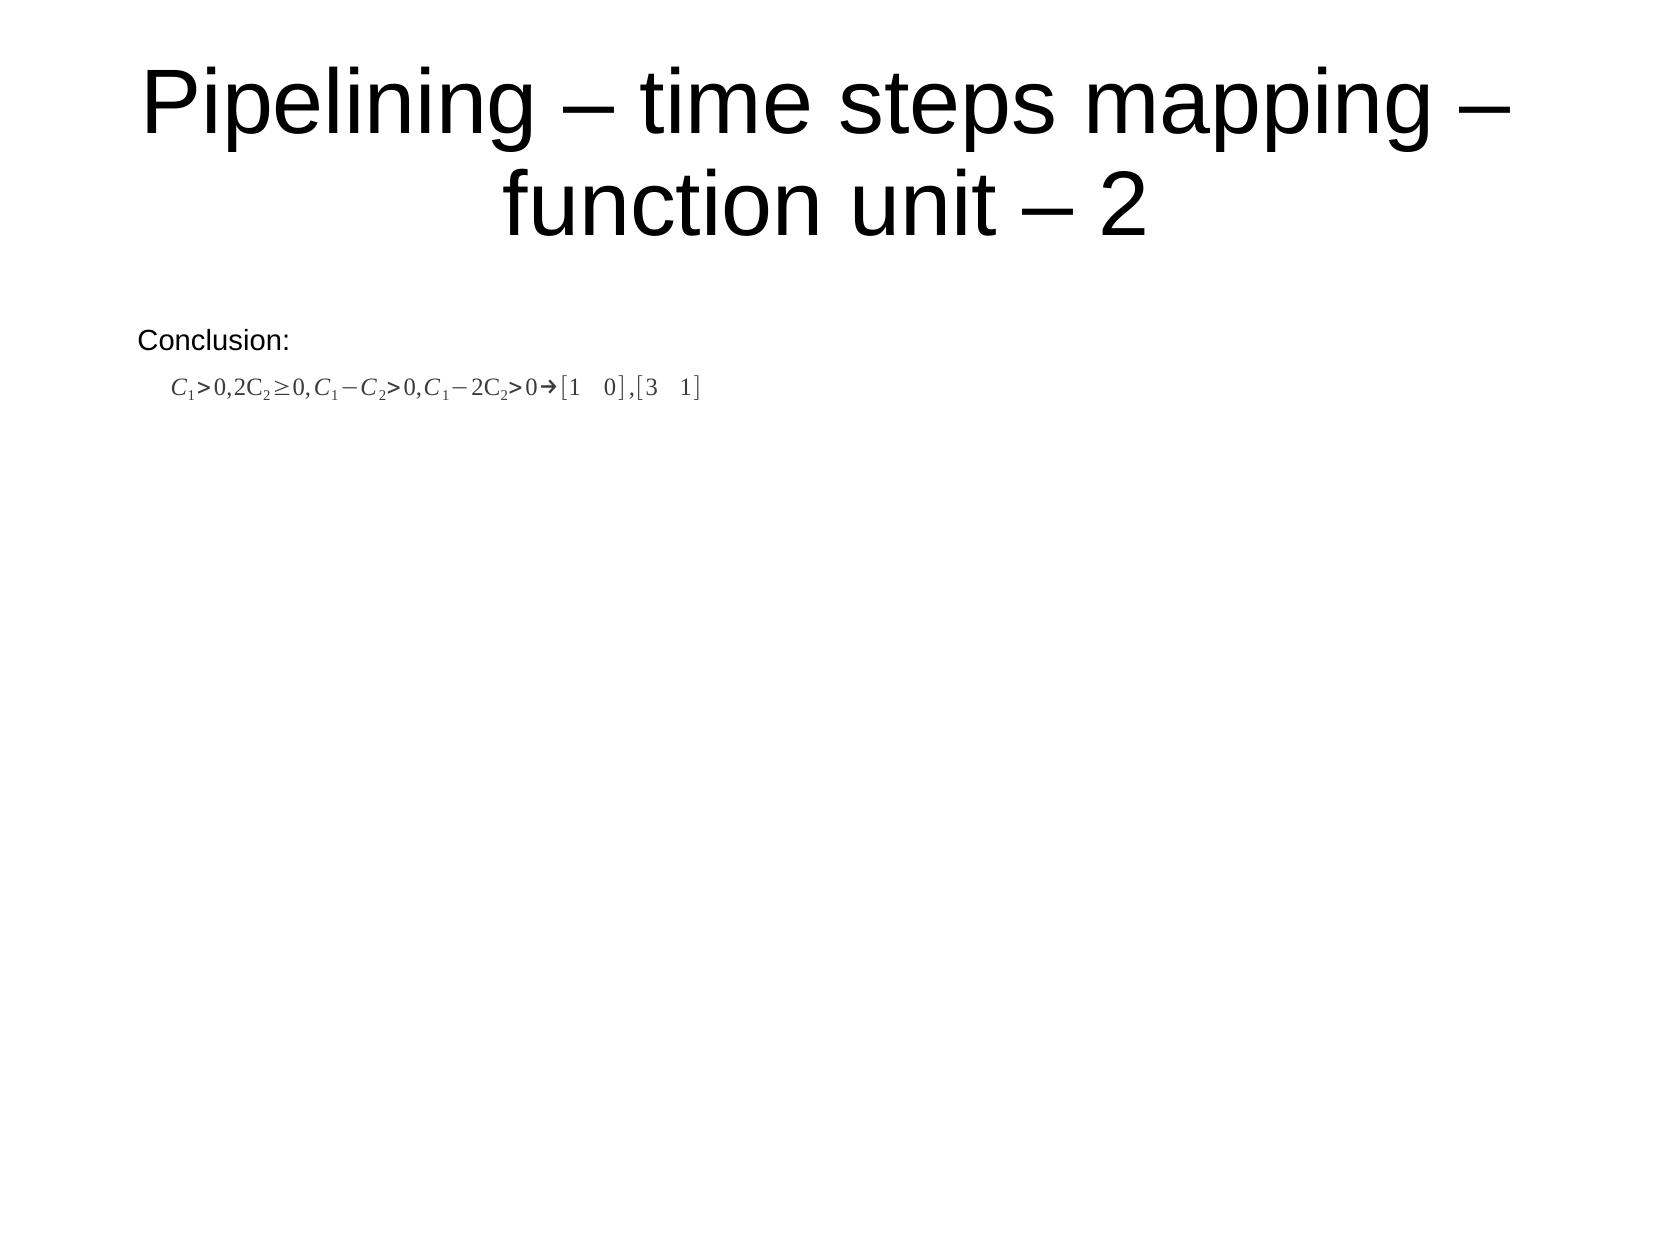

# Pipelining – time steps mapping – function unit – 2
Conclusion: